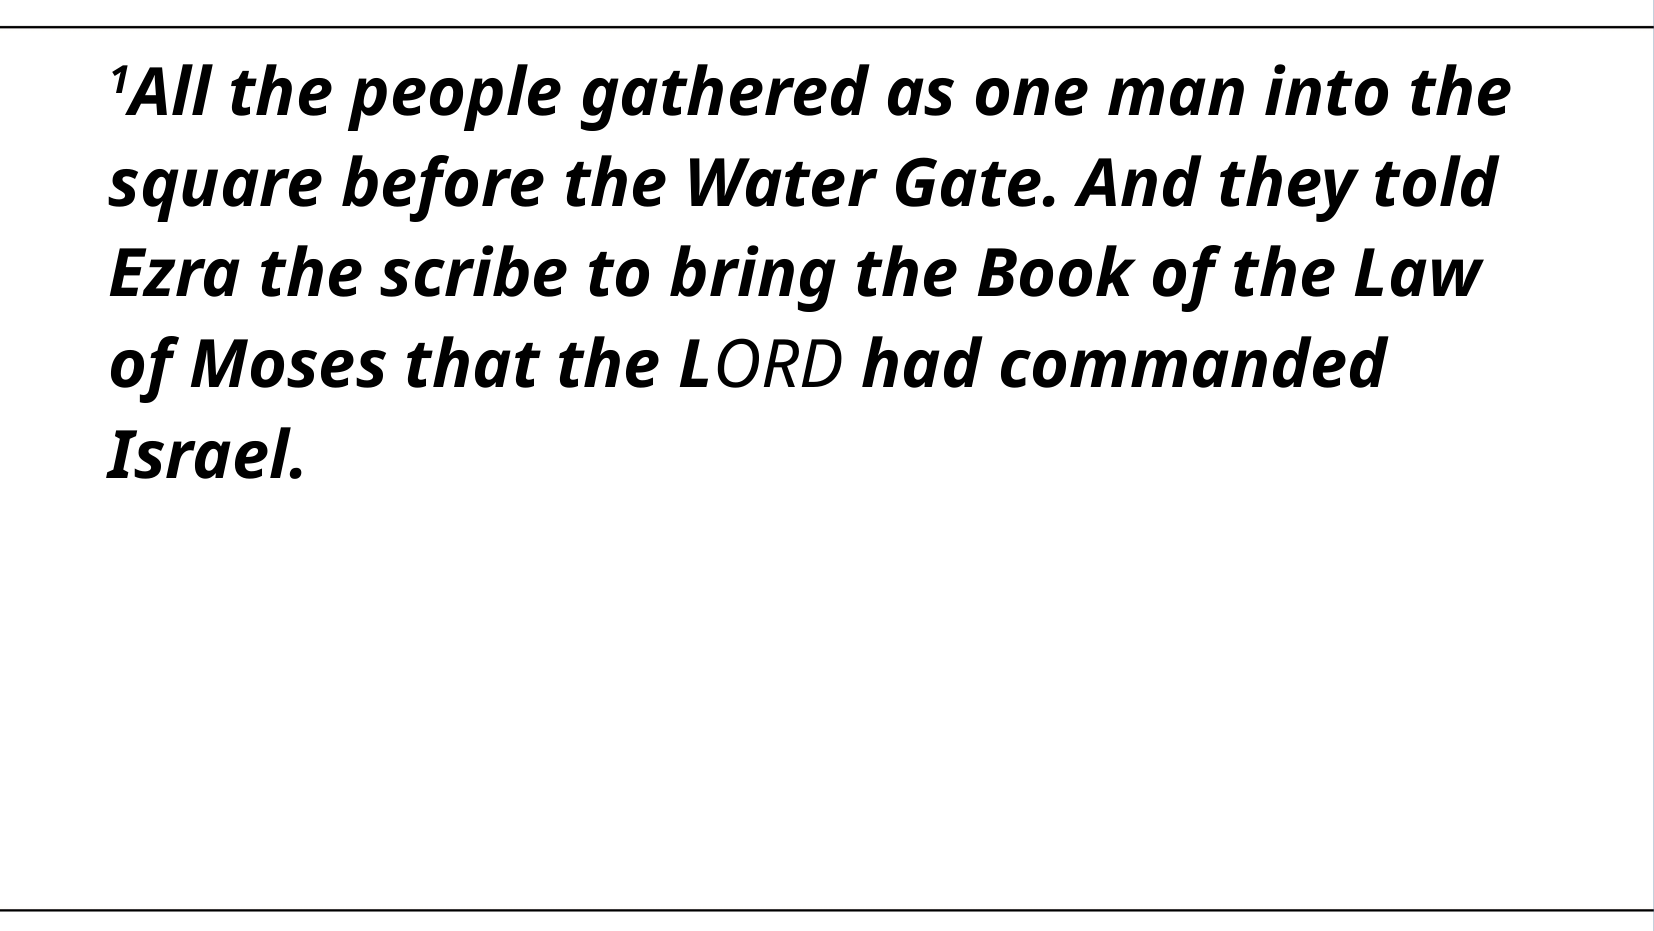

1All the people gathered as one man into the square before the Water Gate. And they told Ezra the scribe to bring the Book of the Law of Moses that the LORD had commanded Israel.